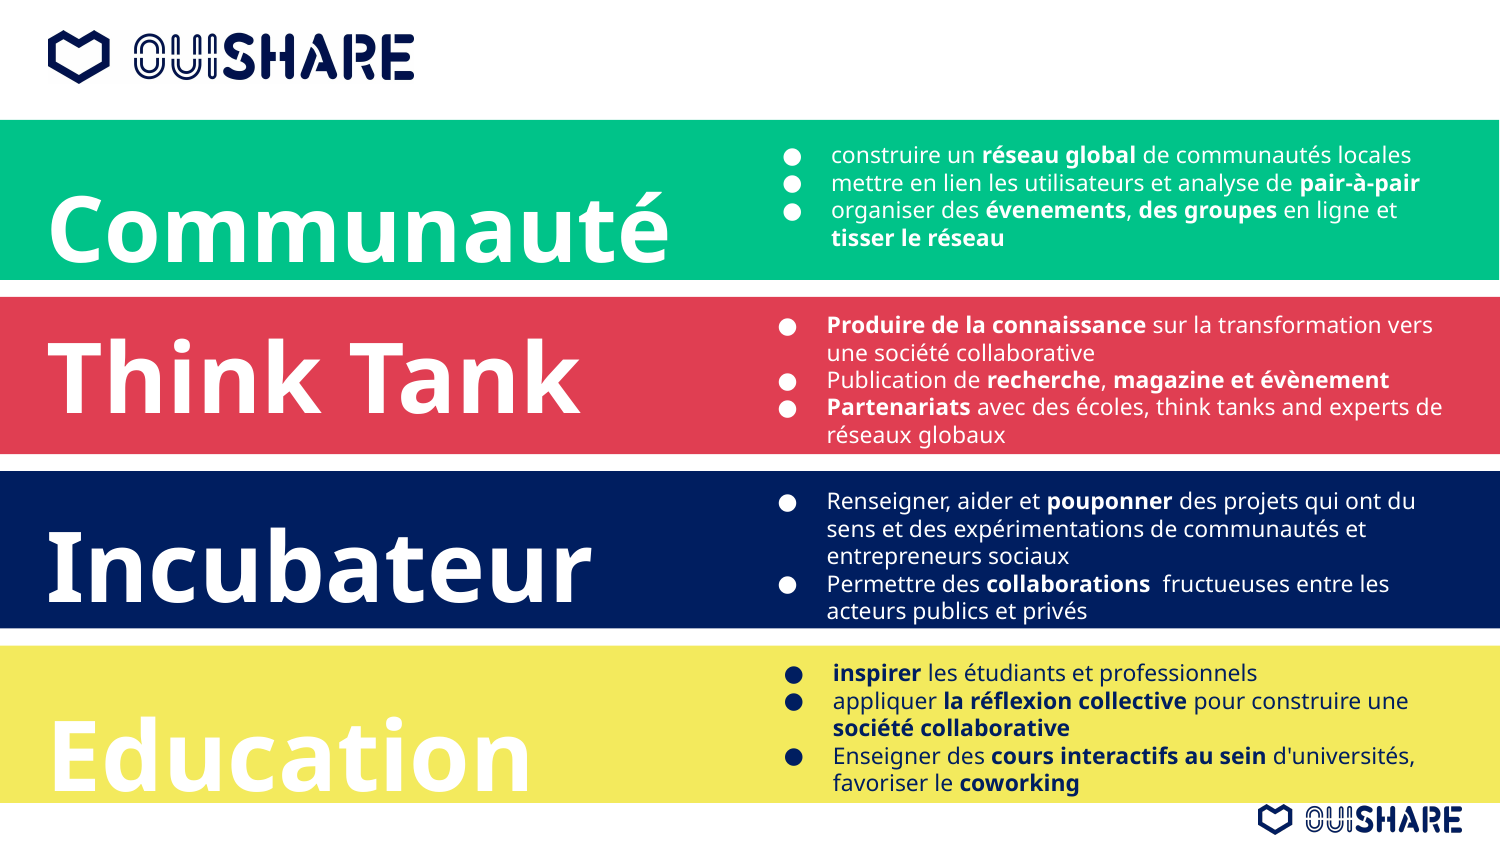

Communauté
Think Tank
Incubateur
Education
construire un réseau global de communautés locales
mettre en lien les utilisateurs et analyse de pair-à-pair
organiser des évenements, des groupes en ligne et tisser le réseau
Produire de la connaissance sur la transformation vers une société collaborative
Publication de recherche, magazine et évènement
Partenariats avec des écoles, think tanks and experts de réseaux globaux
Renseigner, aider et pouponner des projets qui ont du sens et des expérimentations de communautés et entrepreneurs sociaux
Permettre des collaborations fructueuses entre les acteurs publics et privés
inspirer les étudiants et professionnels
appliquer la réflexion collective pour construire une société collaborative
Enseigner des cours interactifs au sein d'universités, favoriser le coworking